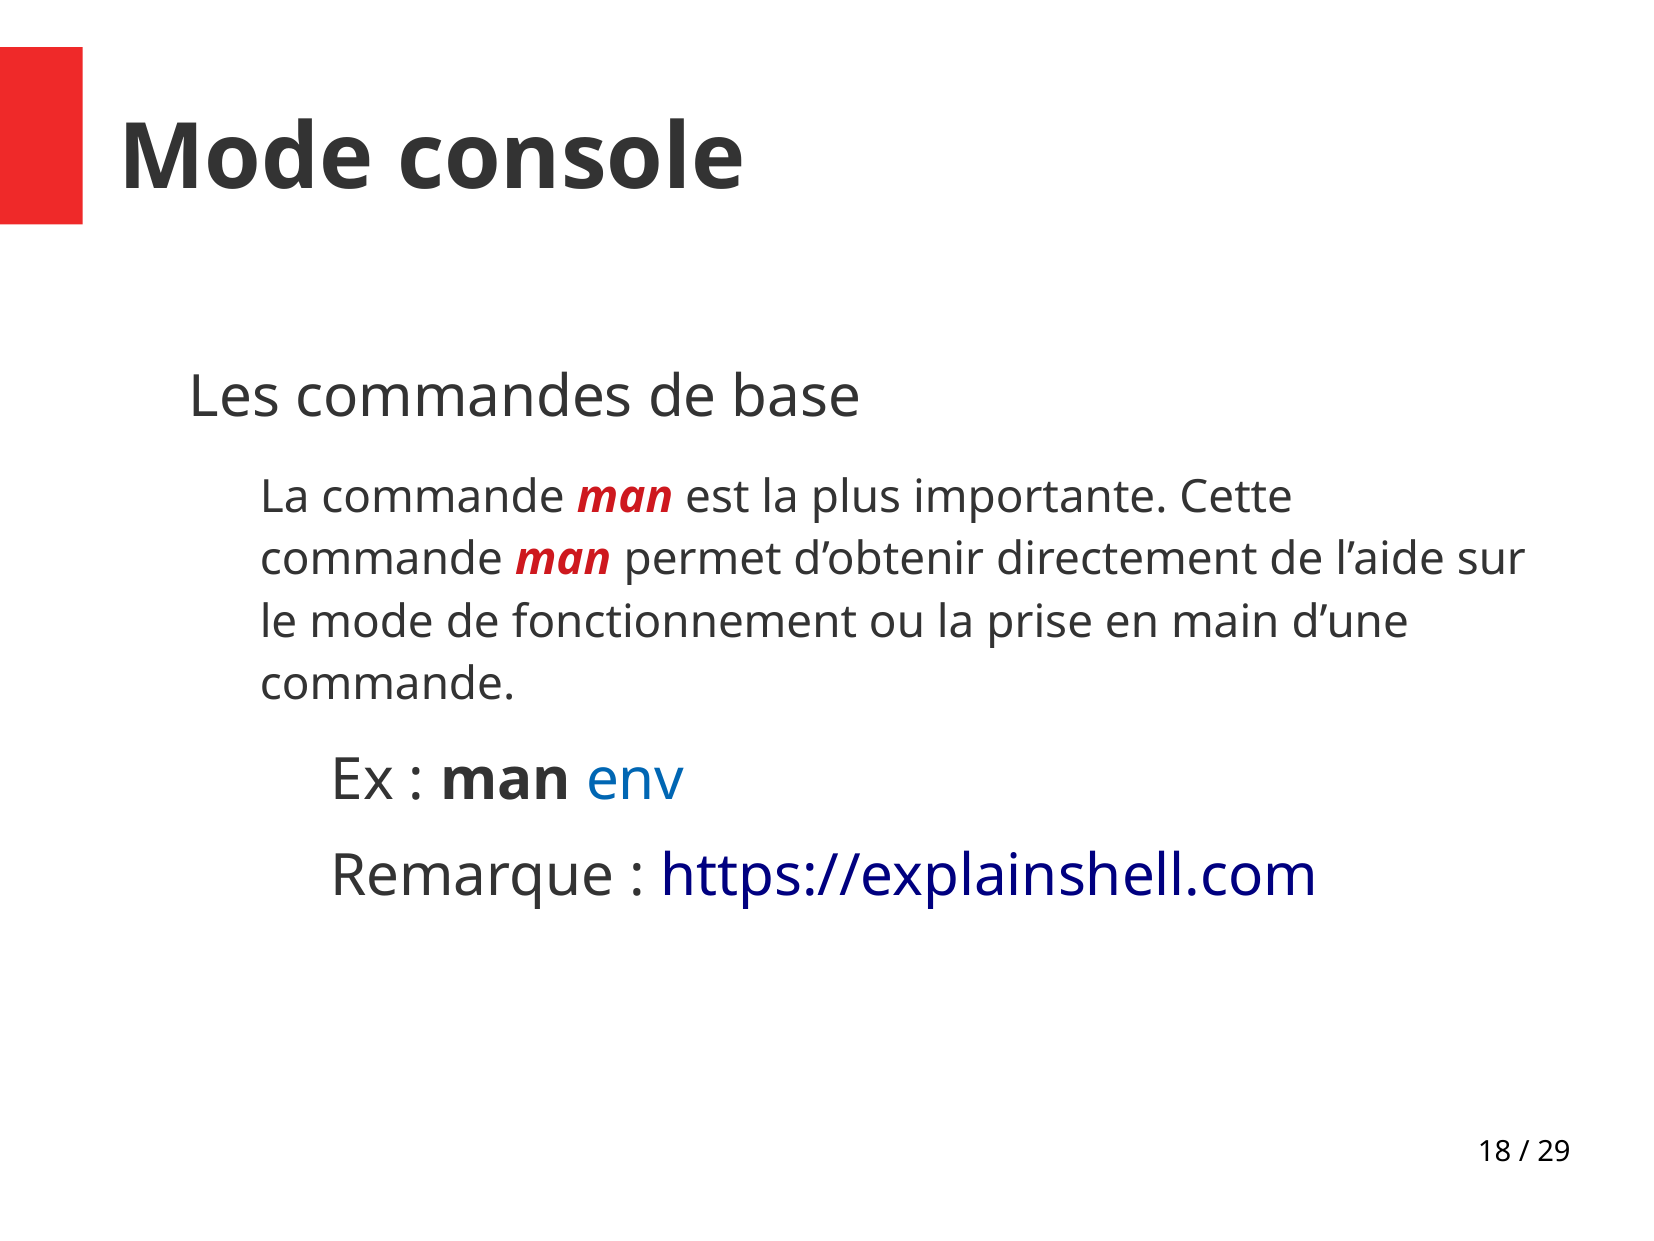

# Mode console
Les commandes de base
La commande man est la plus importante. Cette commande man permet d’obtenir directement de l’aide sur le mode de fonctionnement ou la prise en main d’une commande.
Ex : man env
Remarque : https://explainshell.com
18